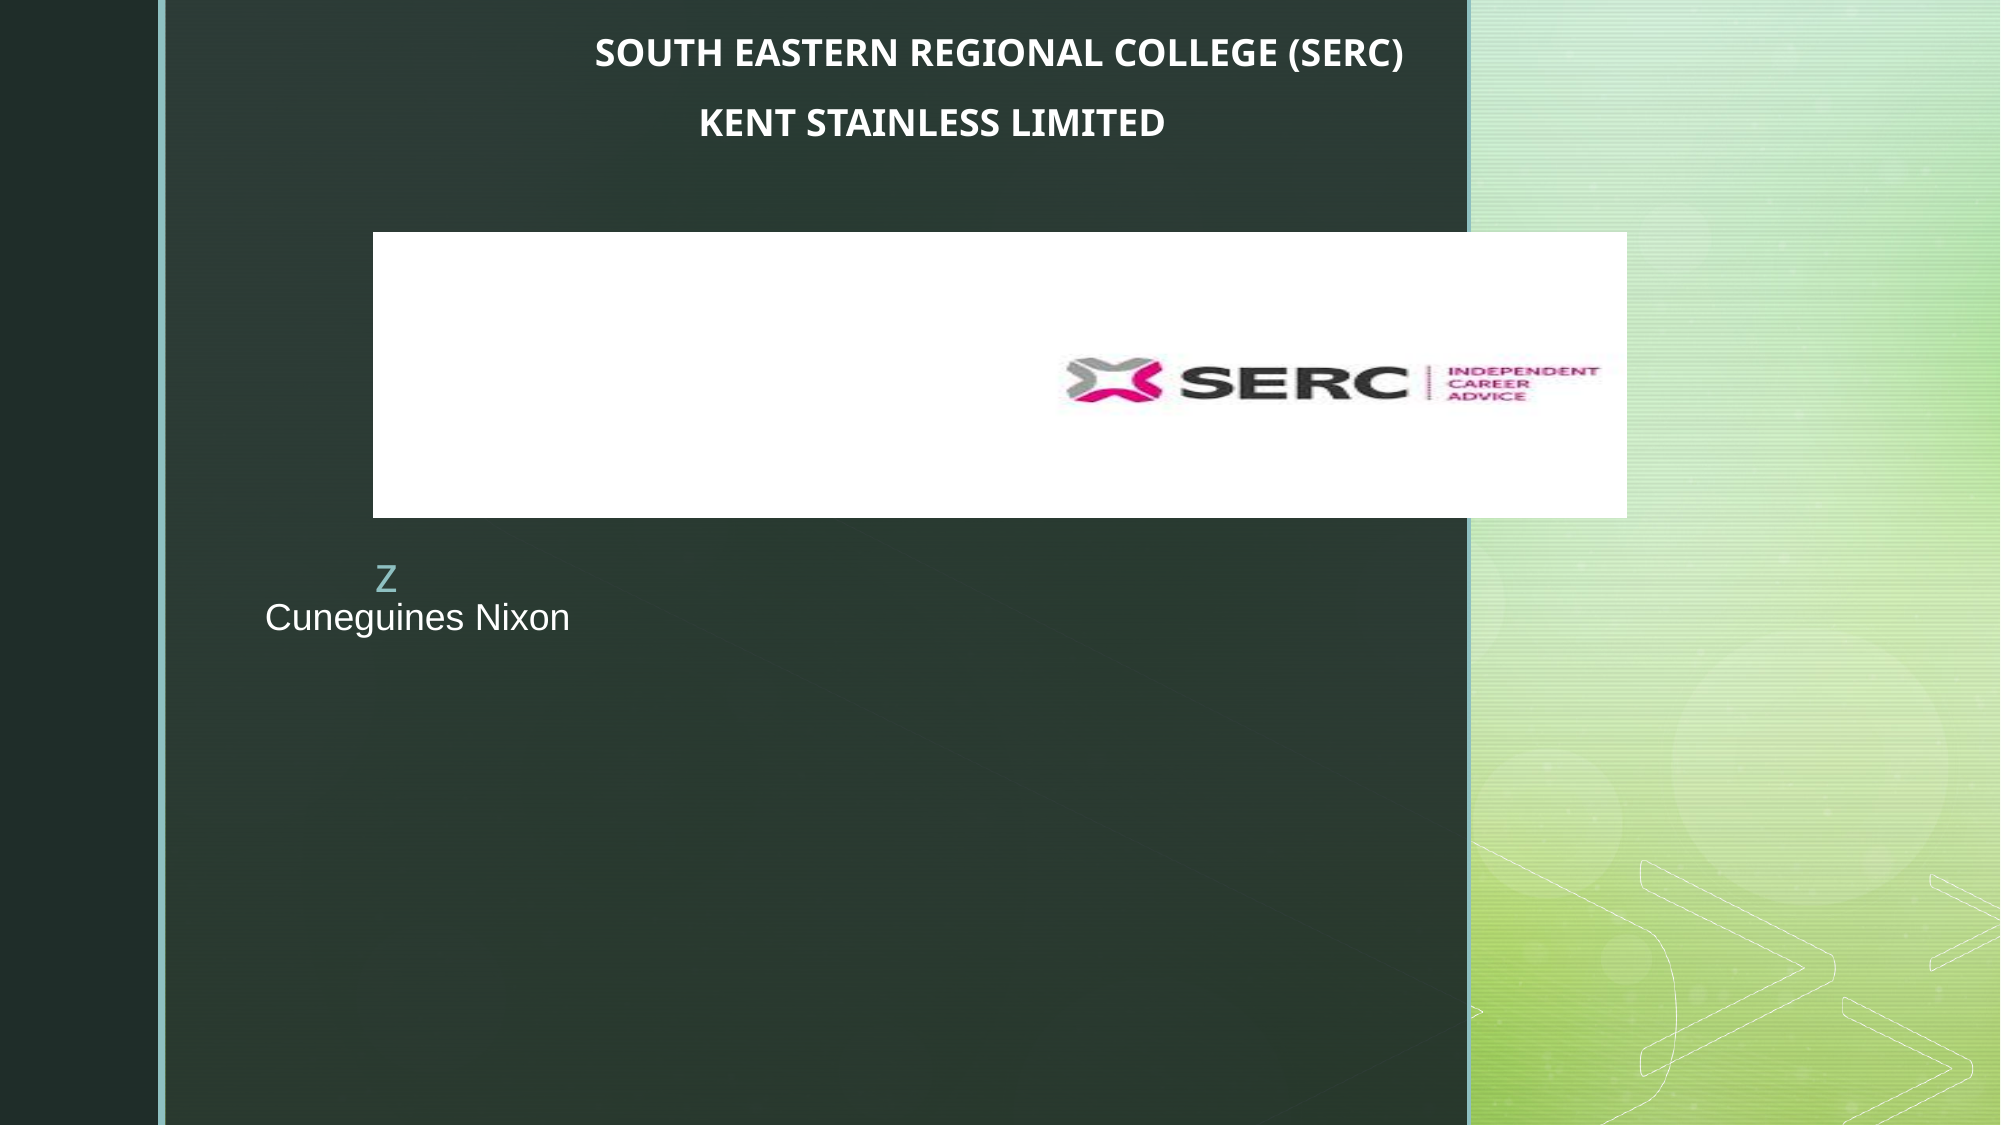

SOUTH EASTERN REGIONAL COLLEGE (SERC)
KENT STAINLESS LIMITED
# Cuneguines Nixon